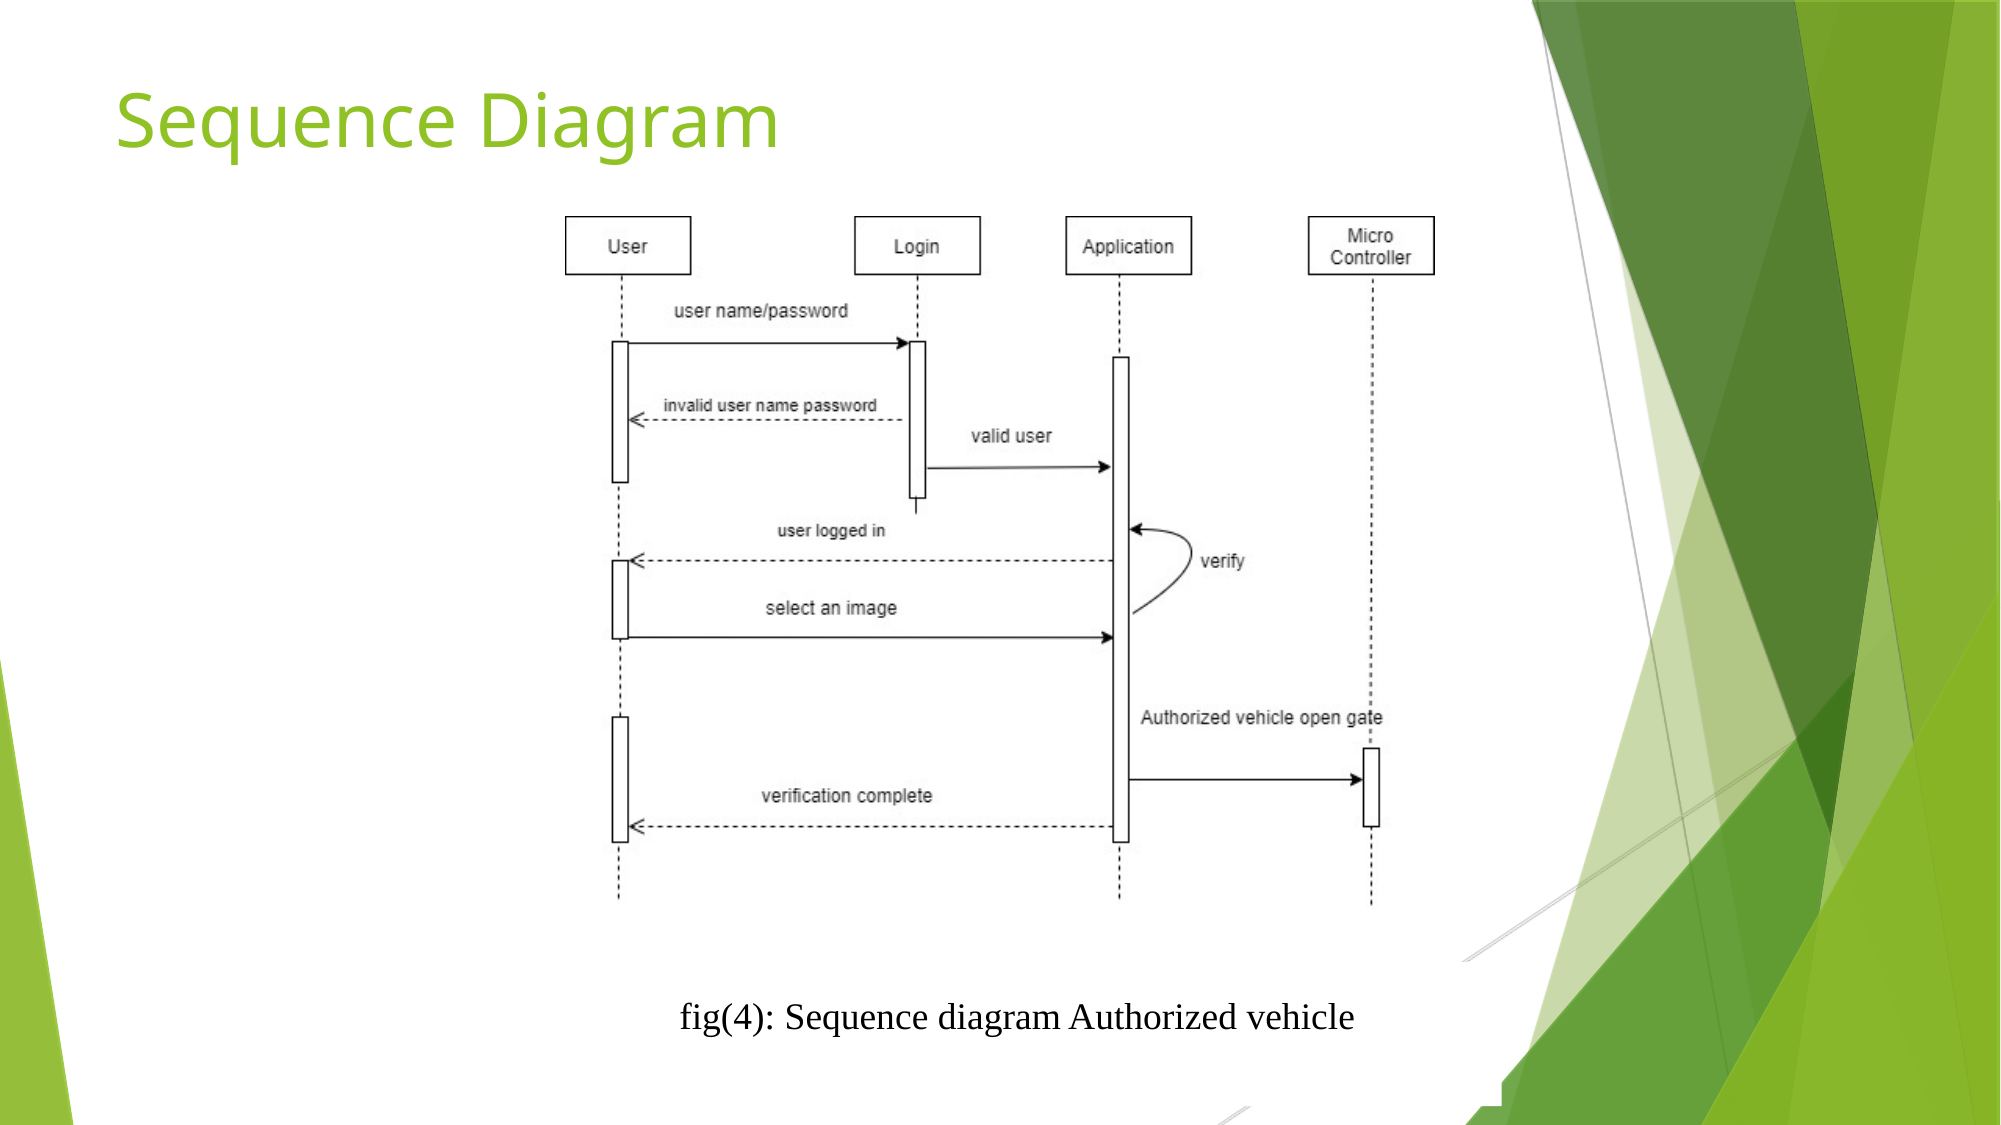

# Sequence Diagram
fig(4): Sequence diagram Authorized vehicle